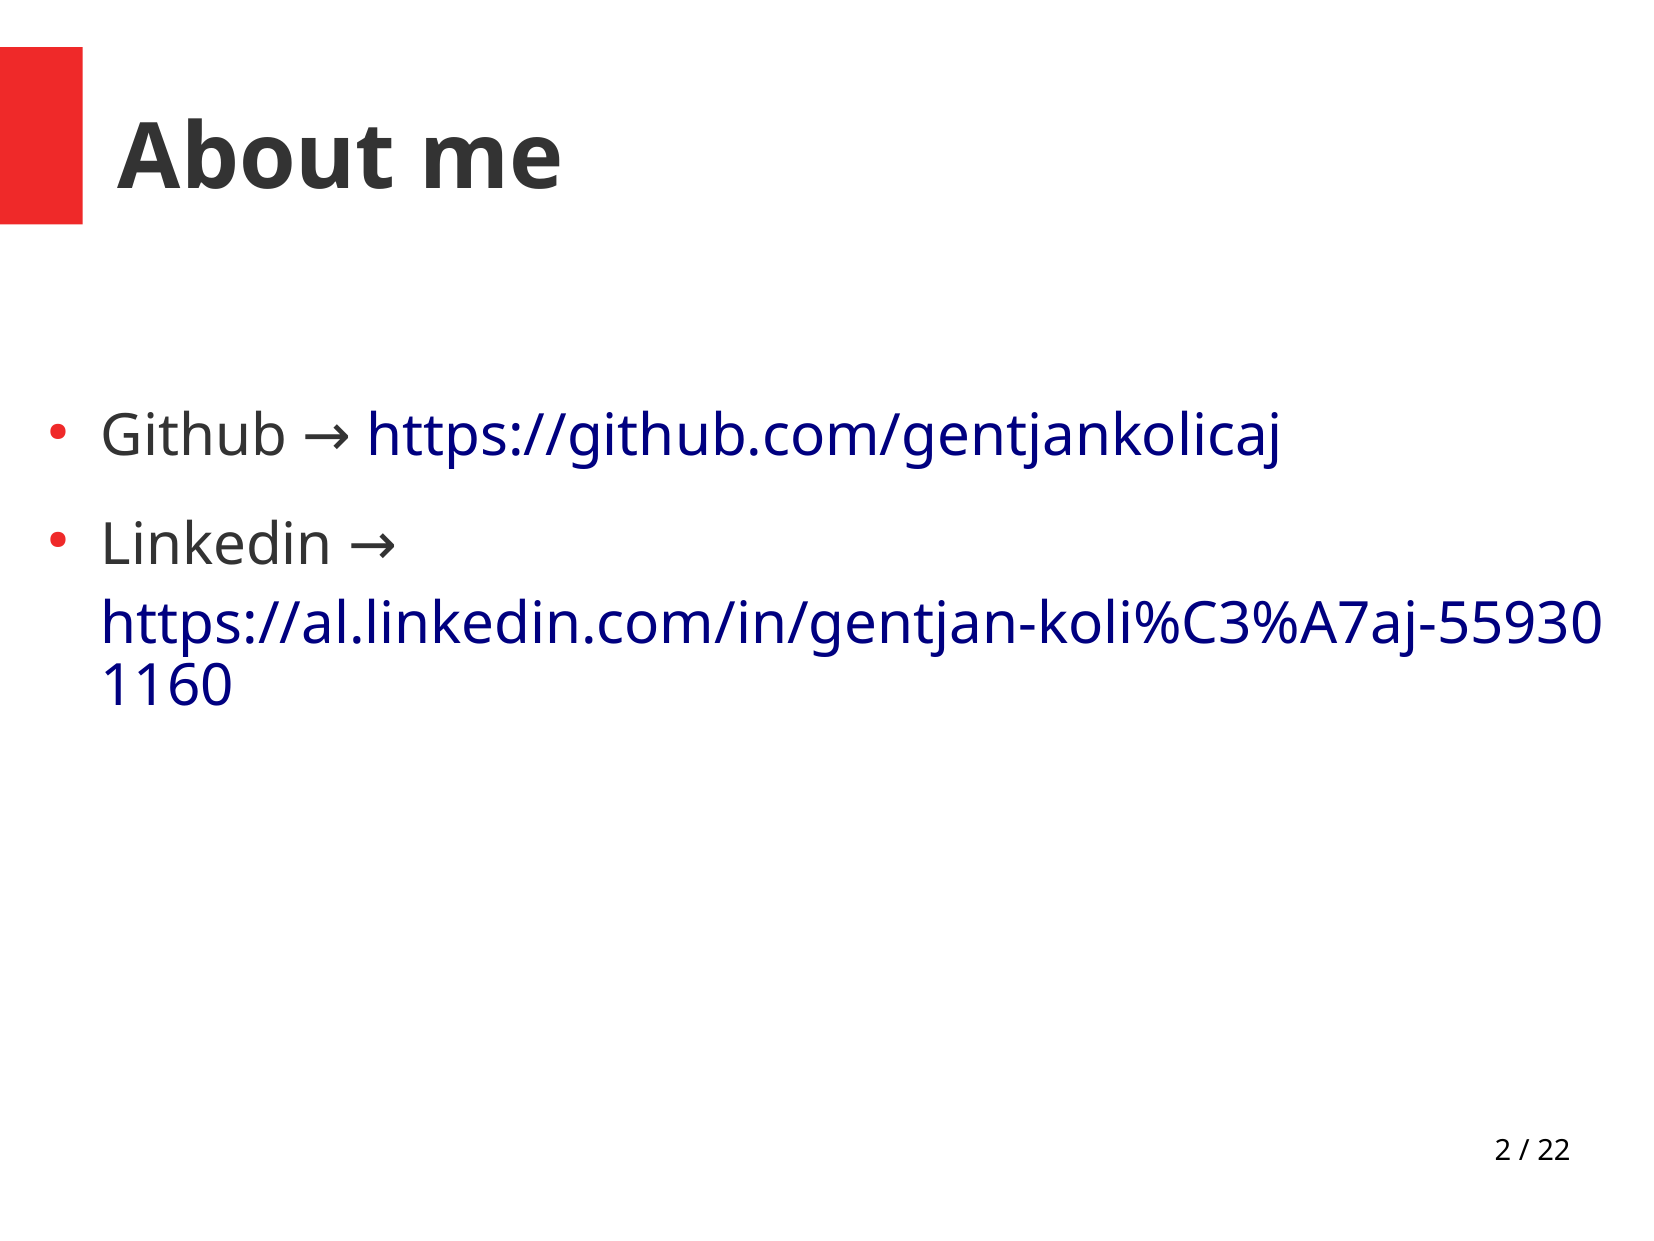

# About me
Github → https://github.com/gentjankolicaj
Linkedin →https://al.linkedin.com/in/gentjan-koli%C3%A7aj-559301160
2